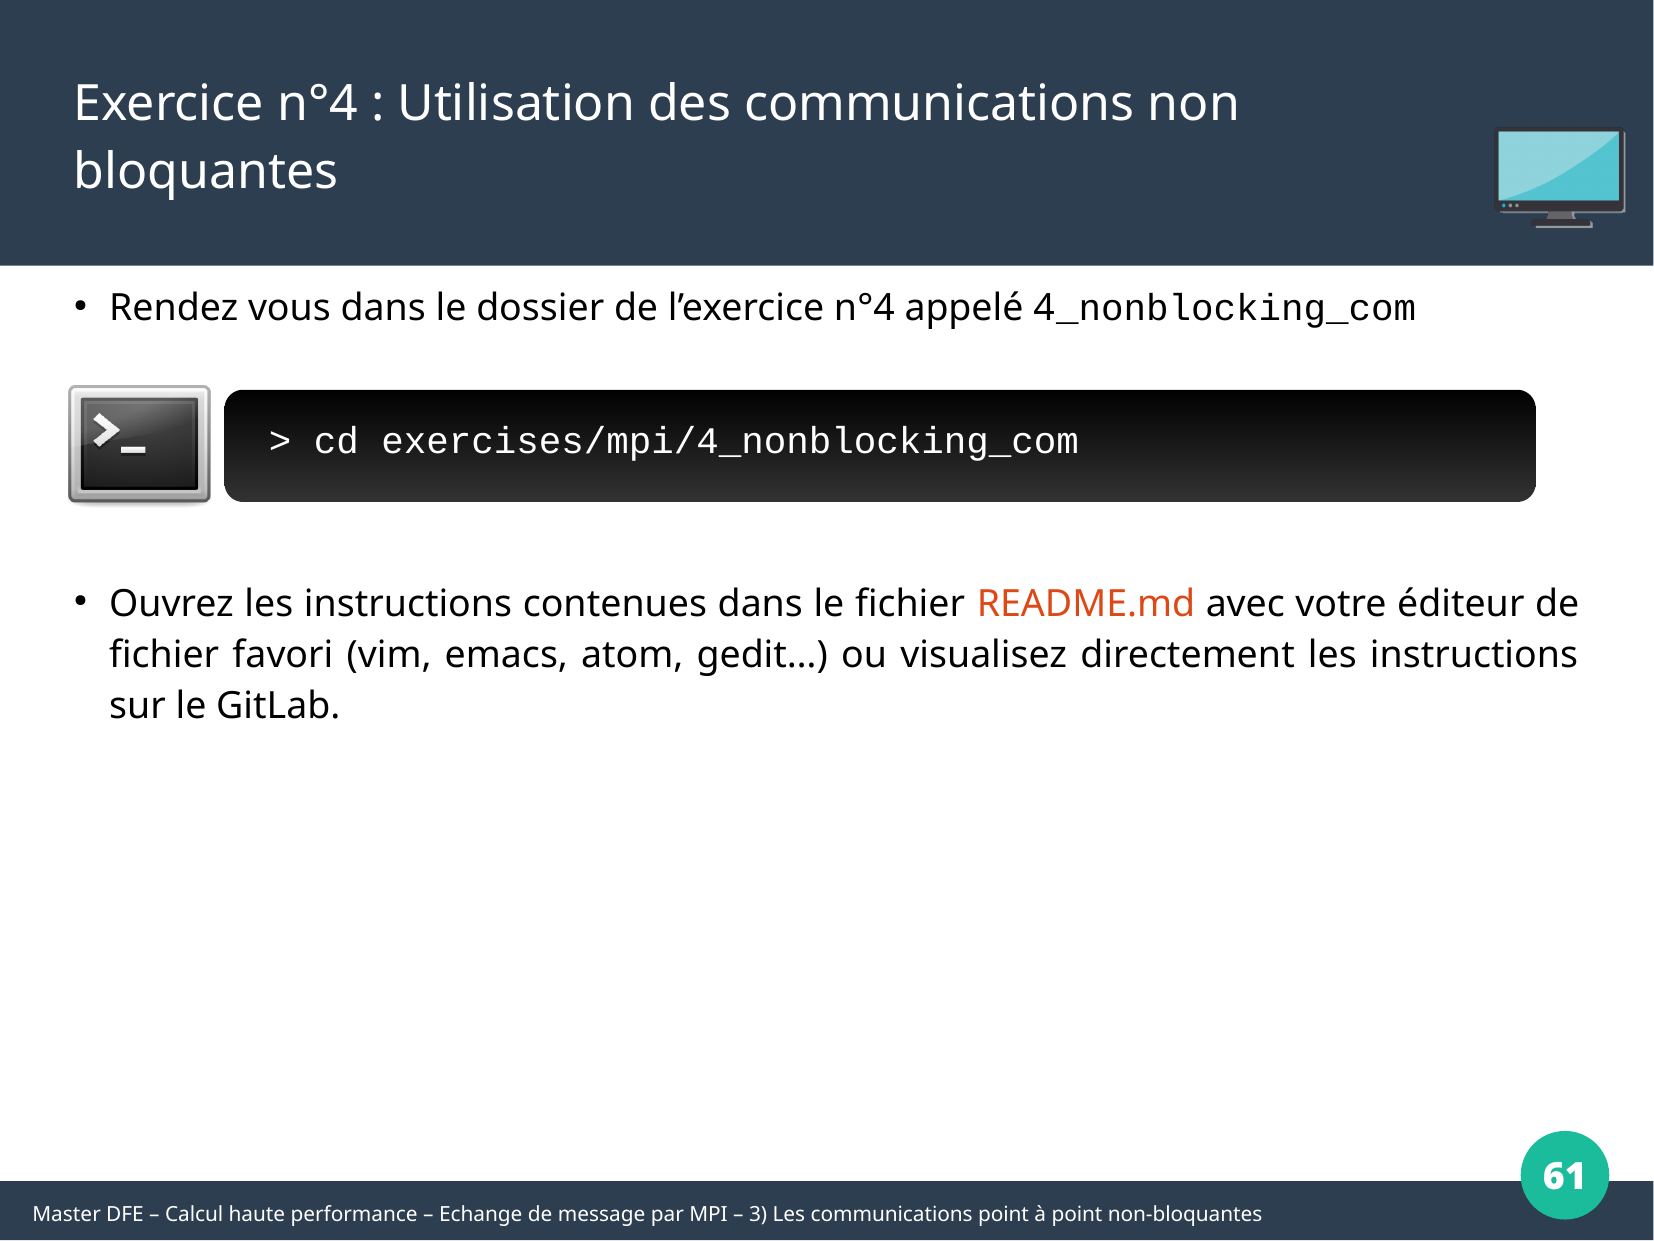

Exercice n°4 : Utilisation des communications non bloquantes
Rendez vous dans le dossier de l’exercice n°4 appelé 4_nonblocking_com
> cd exercises/mpi/4_nonblocking_com
Ouvrez les instructions contenues dans le fichier README.md avec votre éditeur de fichier favori (vim, emacs, atom, gedit…) ou visualisez directement les instructions sur le GitLab.
61
Master DFE – Calcul haute performance – Echange de message par MPI – 3) Les communications point à point non-bloquantes